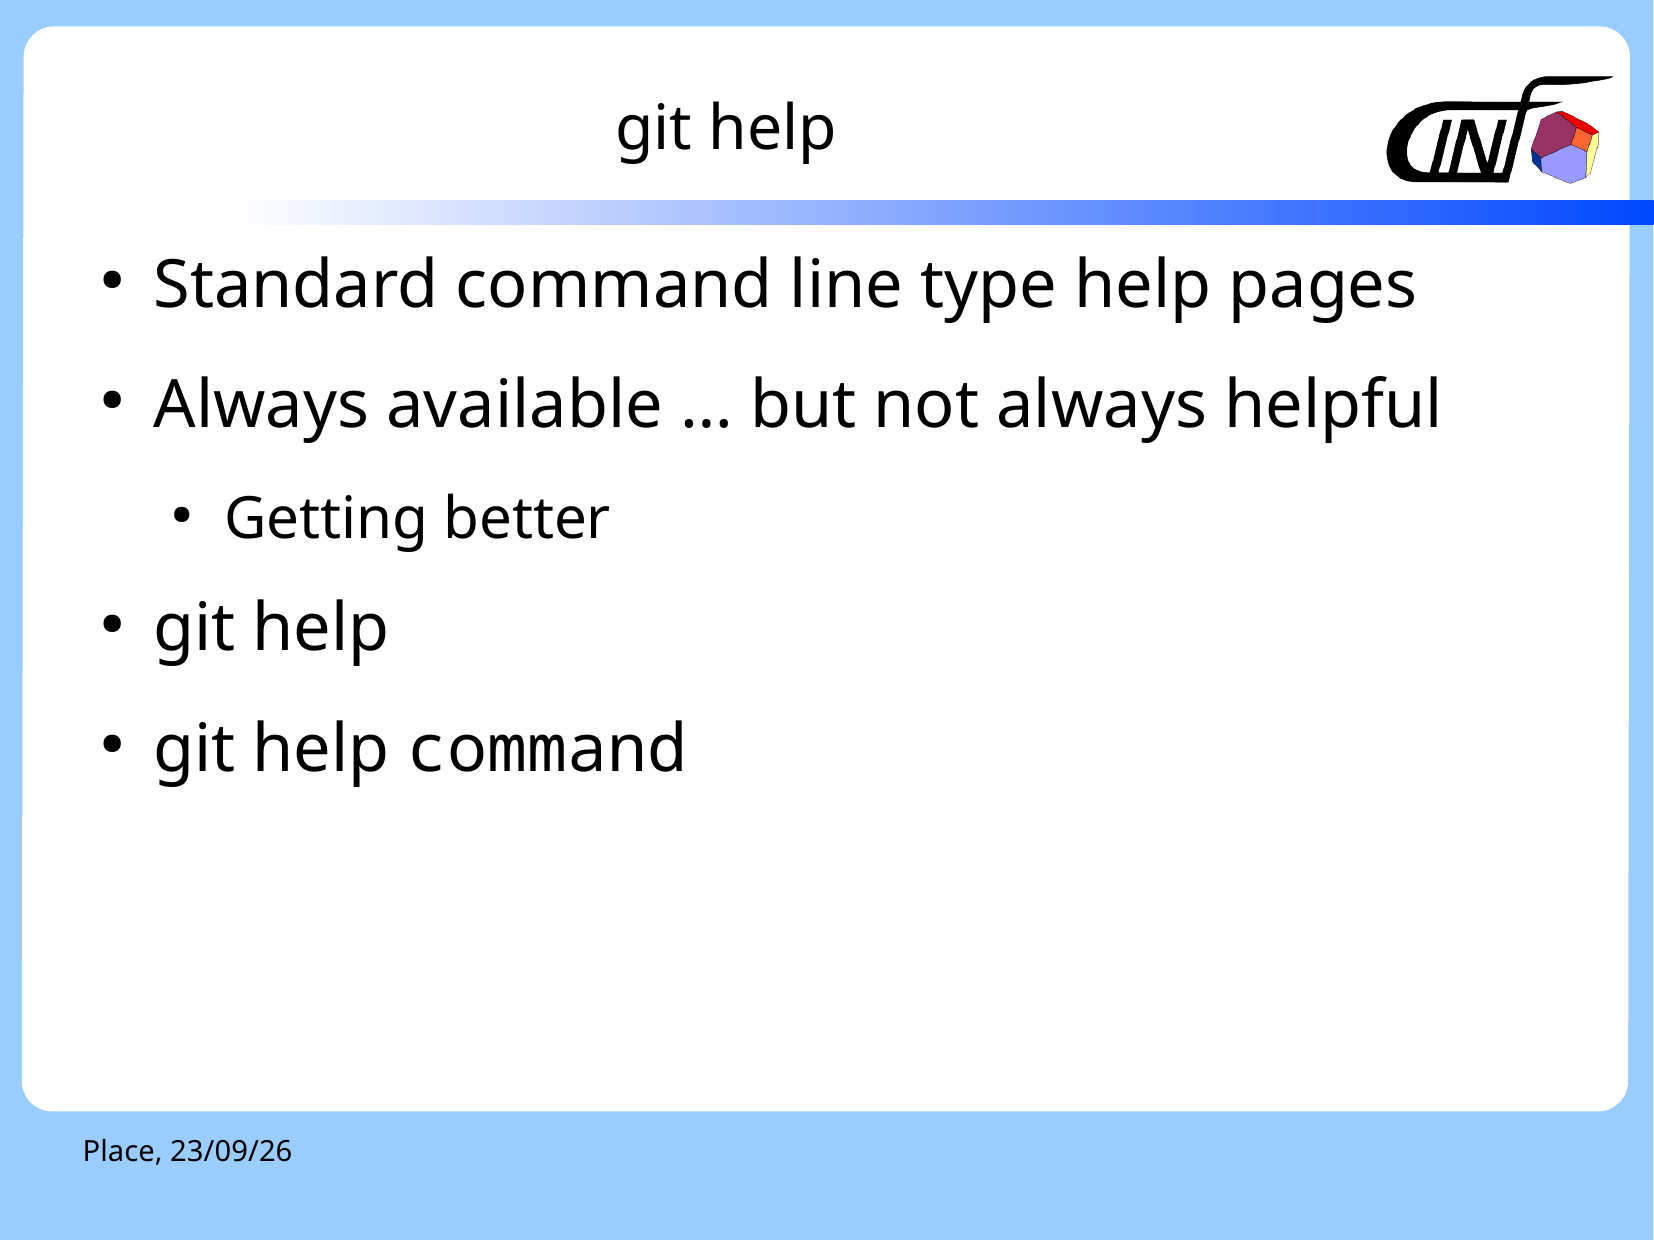

# git help
Standard command line type help pages
Always available … but not always helpful
Getting better
git help
git help command